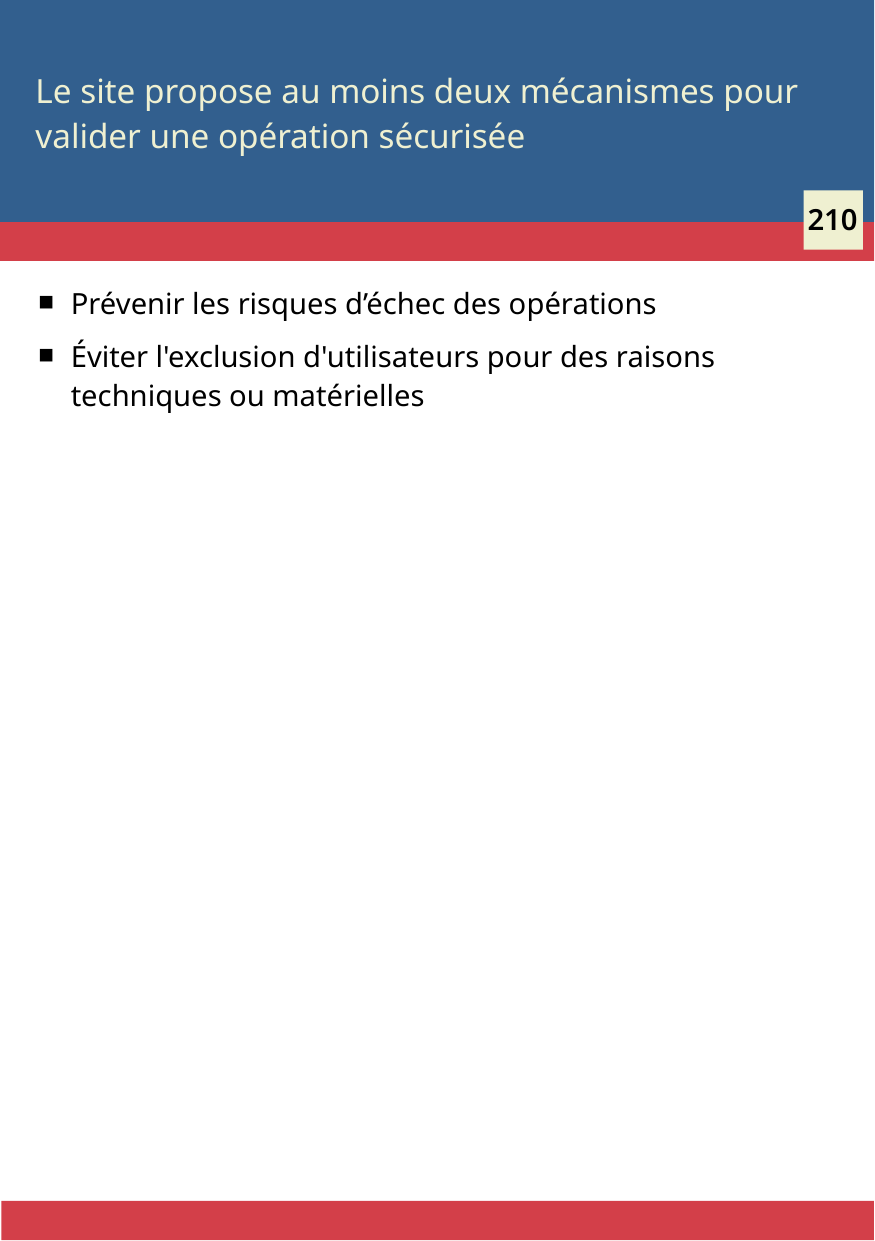

# Le site propose au moins deux mécanismes pour valider une opération sécurisée
210
Prévenir les risques d’échec des opérations
Éviter l'exclusion d'utilisateurs pour des raisons techniques ou matérielles